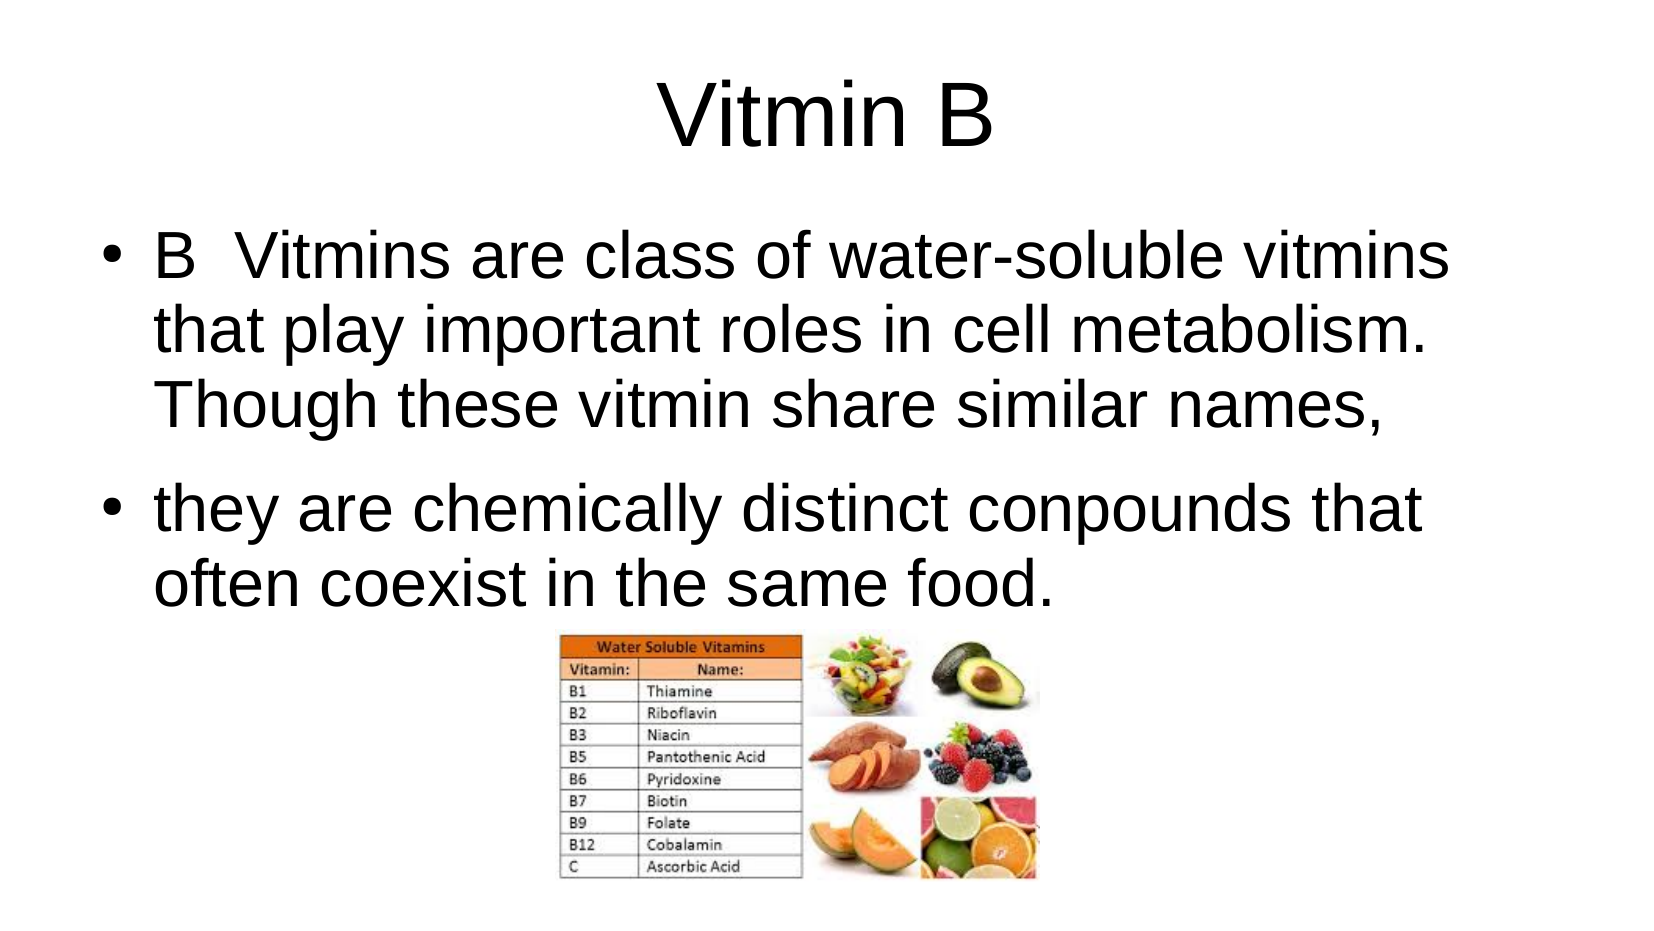

# Vitmin B
B Vitmins are class of water-soluble vitmins that play important roles in cell metabolism. Though these vitmin share similar names,
they are chemically distinct conpounds that often coexist in the same food.